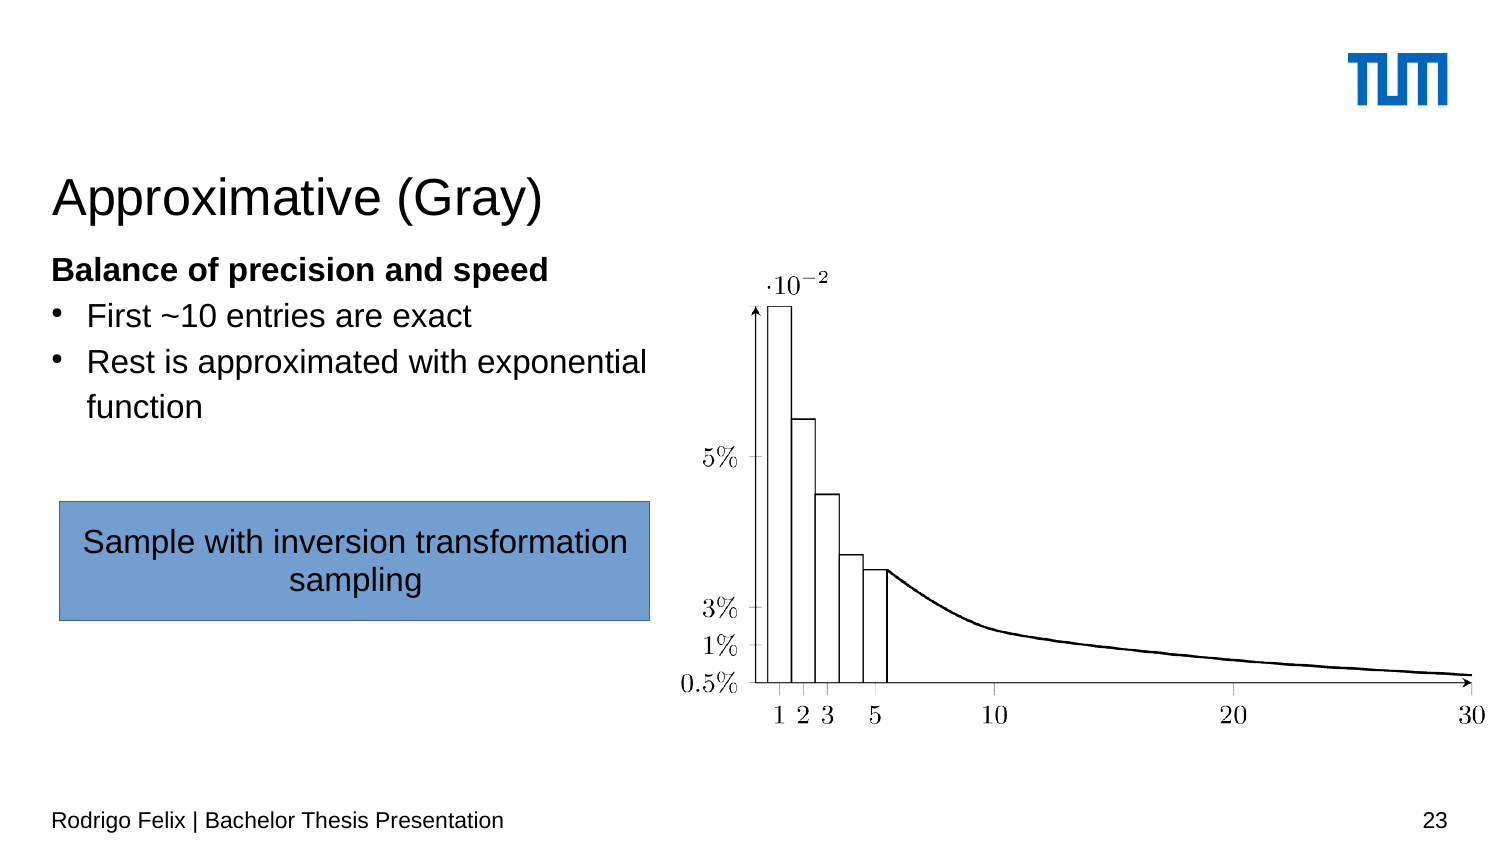

# Approximative (Gray)
Balance of precision and speed
First ~10 entries are exact
Rest is approximated with exponential function
Sample with inversion transformation sampling
Rodrigo Felix | Bachelor Thesis Presentation
23